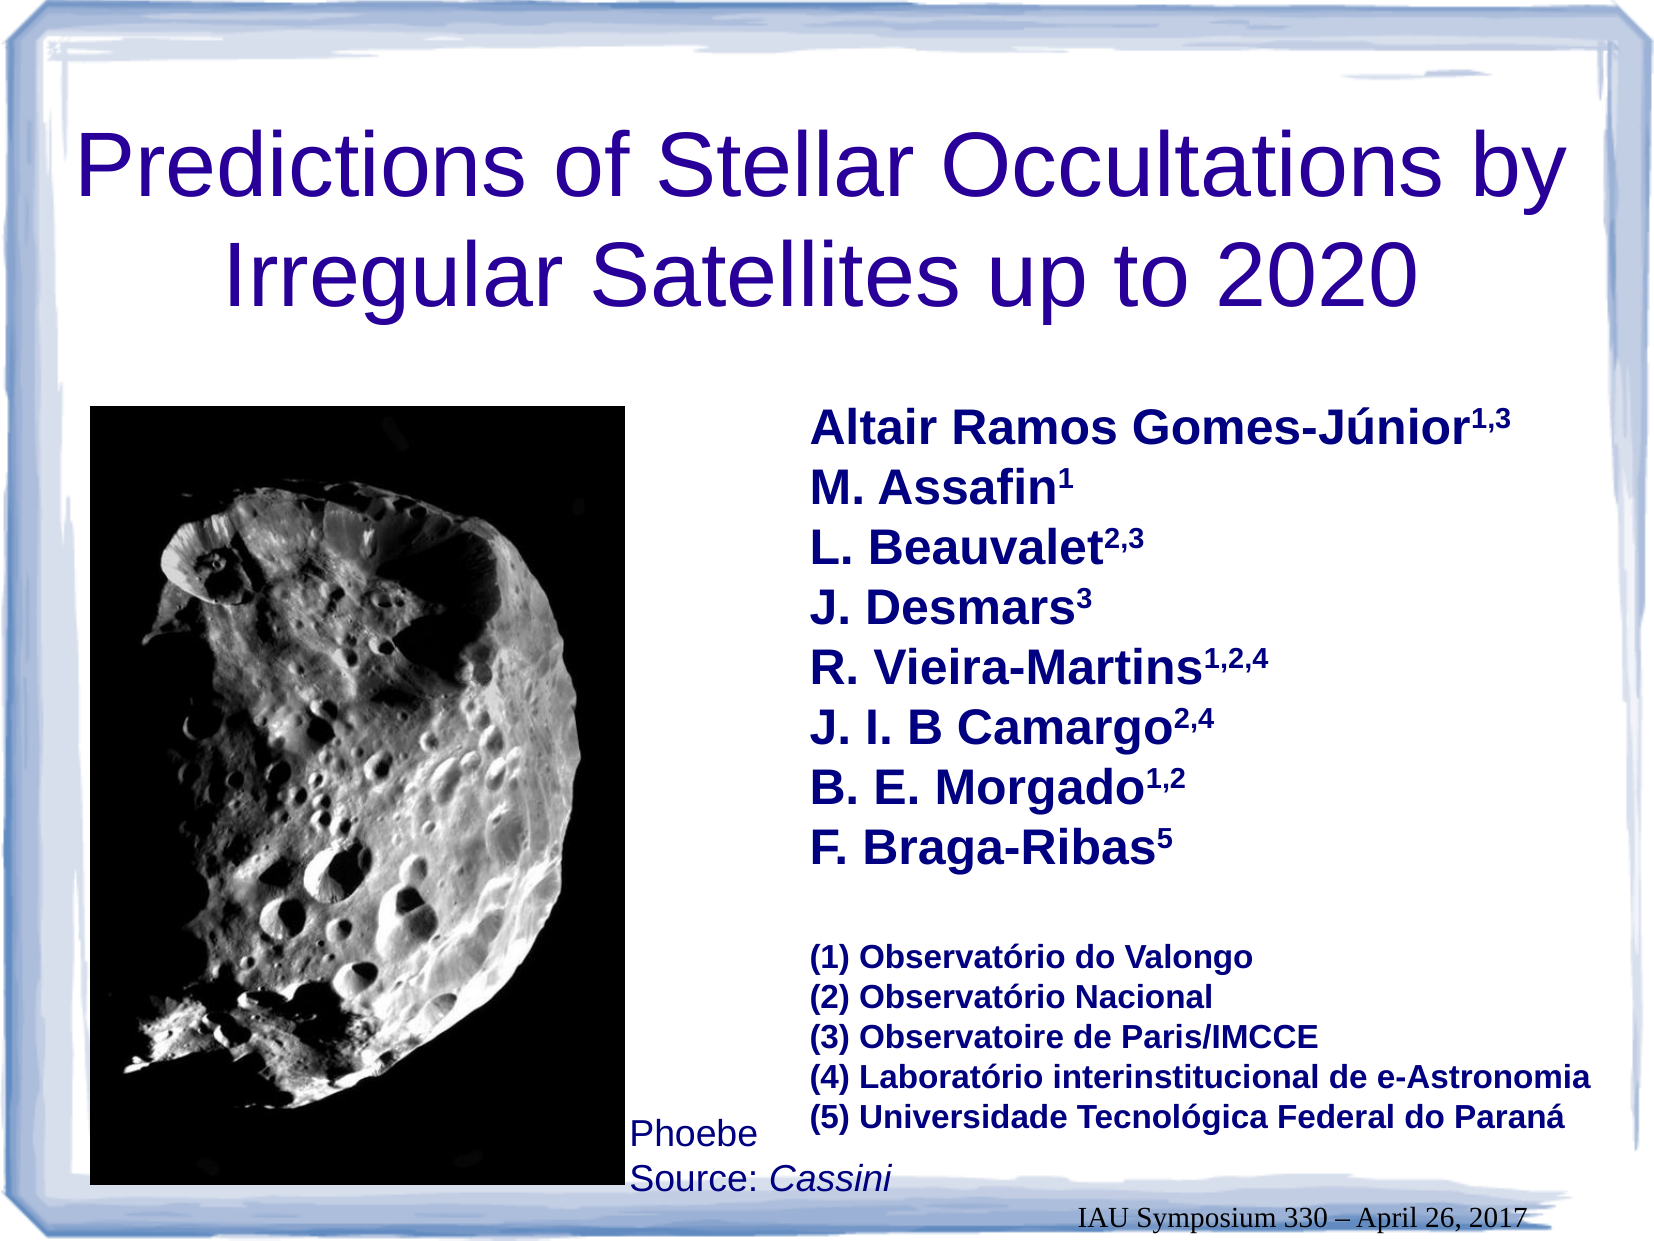

# Predictions of Stellar Occultations by Irregular Satellites up to 2020
Altair Ramos Gomes-Júnior1,3
M. Assafin1
L. Beauvalet2,3
J. Desmars3
R. Vieira-Martins1,2,4
J. I. B Camargo2,4
B. E. Morgado1,2
F. Braga-Ribas5
(1) Observatório do Valongo
(2) Observatório Nacional
(3) Observatoire de Paris/IMCCE
(4) Laboratório interinstitucional de e-Astronomia
(5) Universidade Tecnológica Federal do Paraná
Phoebe
Source: Cassini
IAU Symposium 330 – April 26, 2017